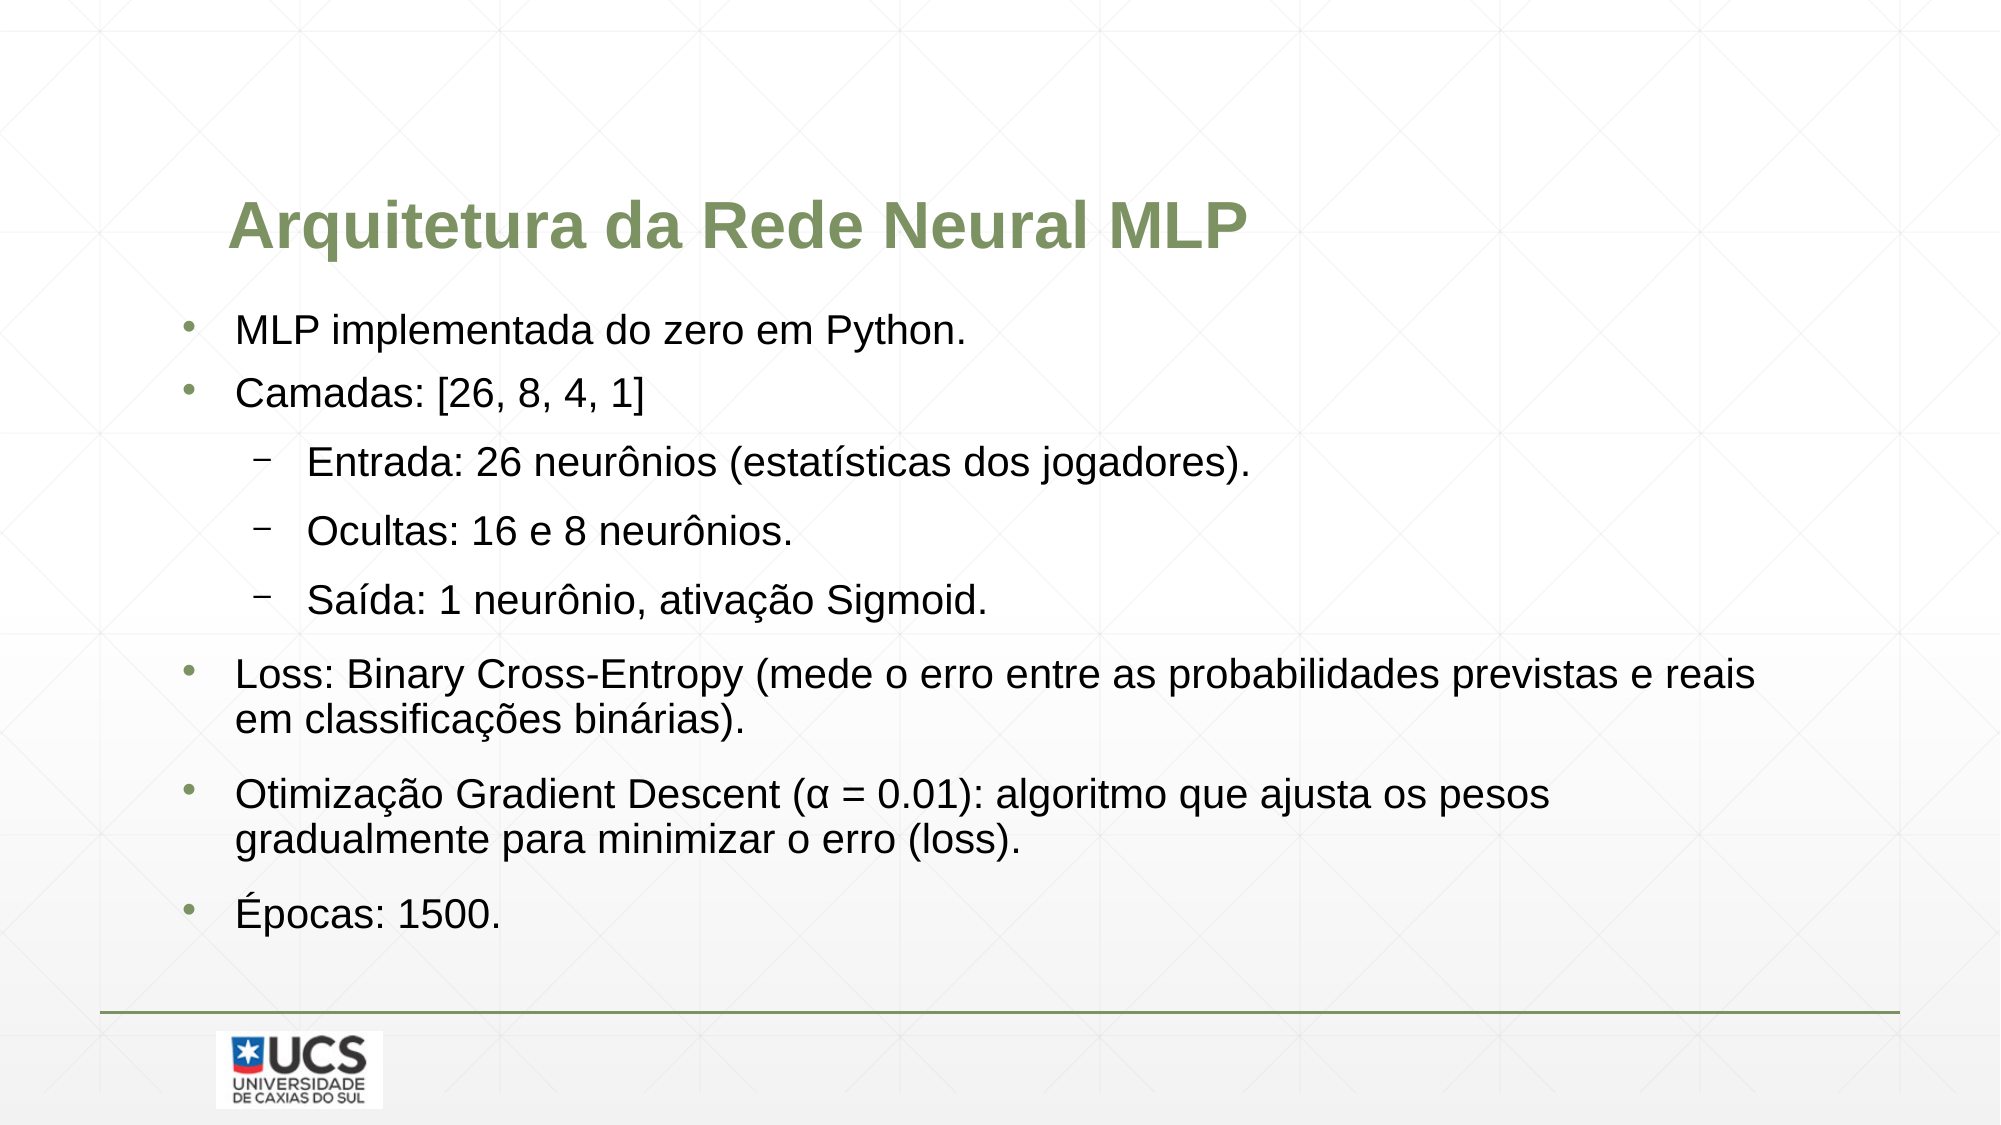

# Arquitetura da Rede Neural MLP
MLP implementada do zero em Python.
Camadas: [26, 8, 4, 1]
Entrada: 26 neurônios (estatísticas dos jogadores).
Ocultas: 16 e 8 neurônios.
Saída: 1 neurônio, ativação Sigmoid.
Loss: Binary Cross-Entropy (mede o erro entre as probabilidades previstas e reais em classificações binárias).
Otimização Gradient Descent (α = 0.01): algoritmo que ajusta os pesos gradualmente para minimizar o erro (loss).
Épocas: 1500.